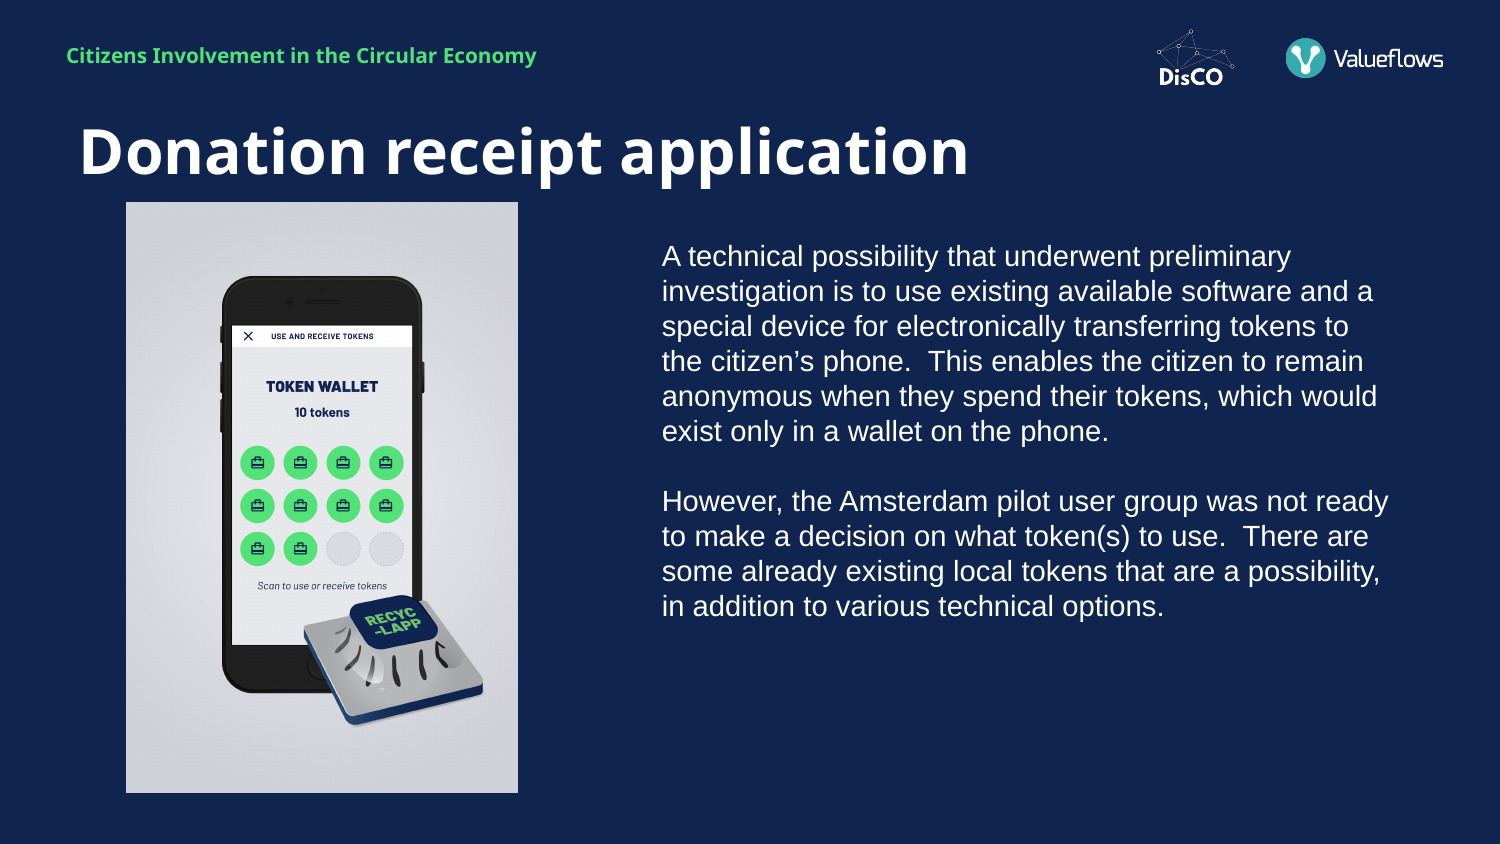

Donation receipt application
# A technical possibility that underwent preliminary investigation is to use existing available software and a special device for electronically transferring tokens to the citizen’s phone. This enables the citizen to remain anonymous when they spend their tokens, which would exist only in a wallet on the phone.
However, the Amsterdam pilot user group was not ready to make a decision on what token(s) to use. There are some already existing local tokens that are a possibility, in addition to various technical options.